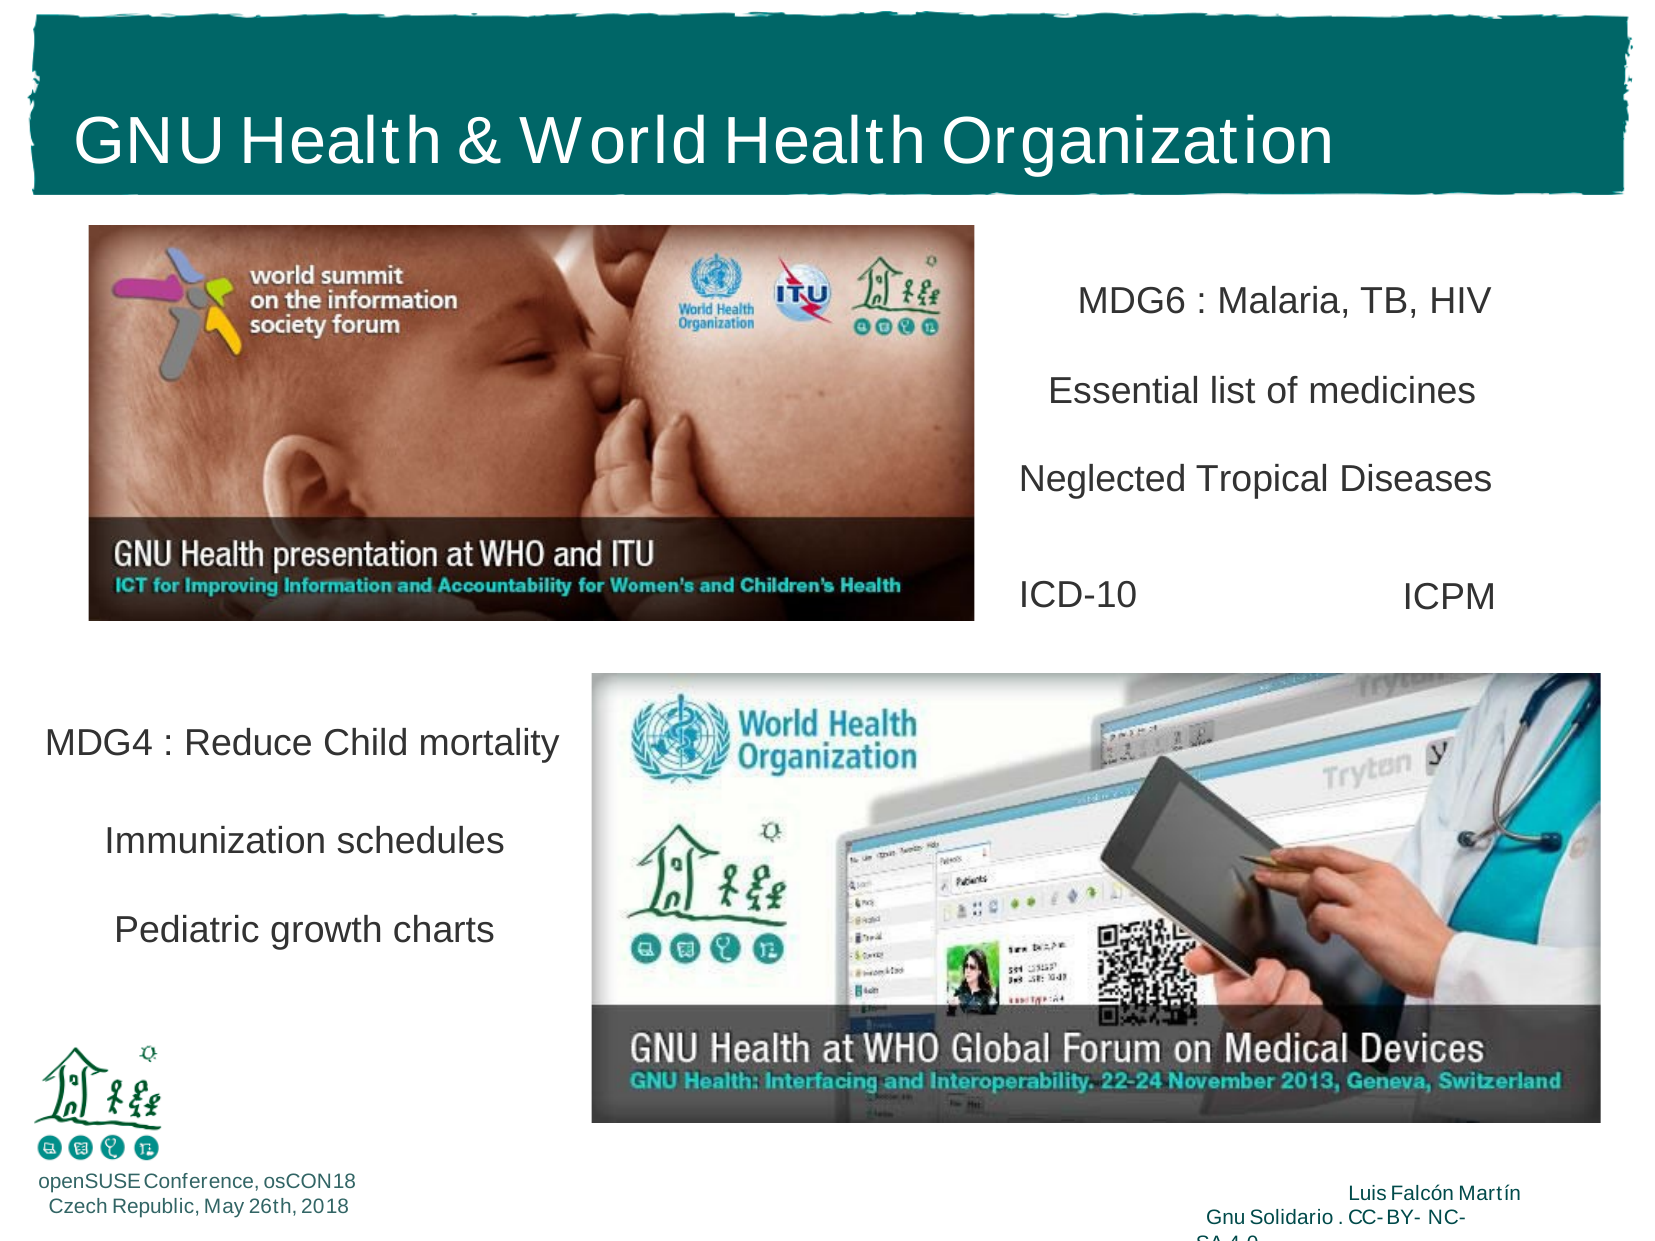

# GNUHealth&WorldHealthOrganization
MDG6 : Malaria, TB, HIV
Essential list of medicines Neglected Tropical Diseases
ICD-10
ICPM
MDG4 : Reduce Child mortality
Immunization schedules Pediatric growth charts
openSUSEConference,osCON18 CzechRepublic,May26th,2018
LuisFalcónMartín GnuSolidario.CC-BY-NC-SA4.0